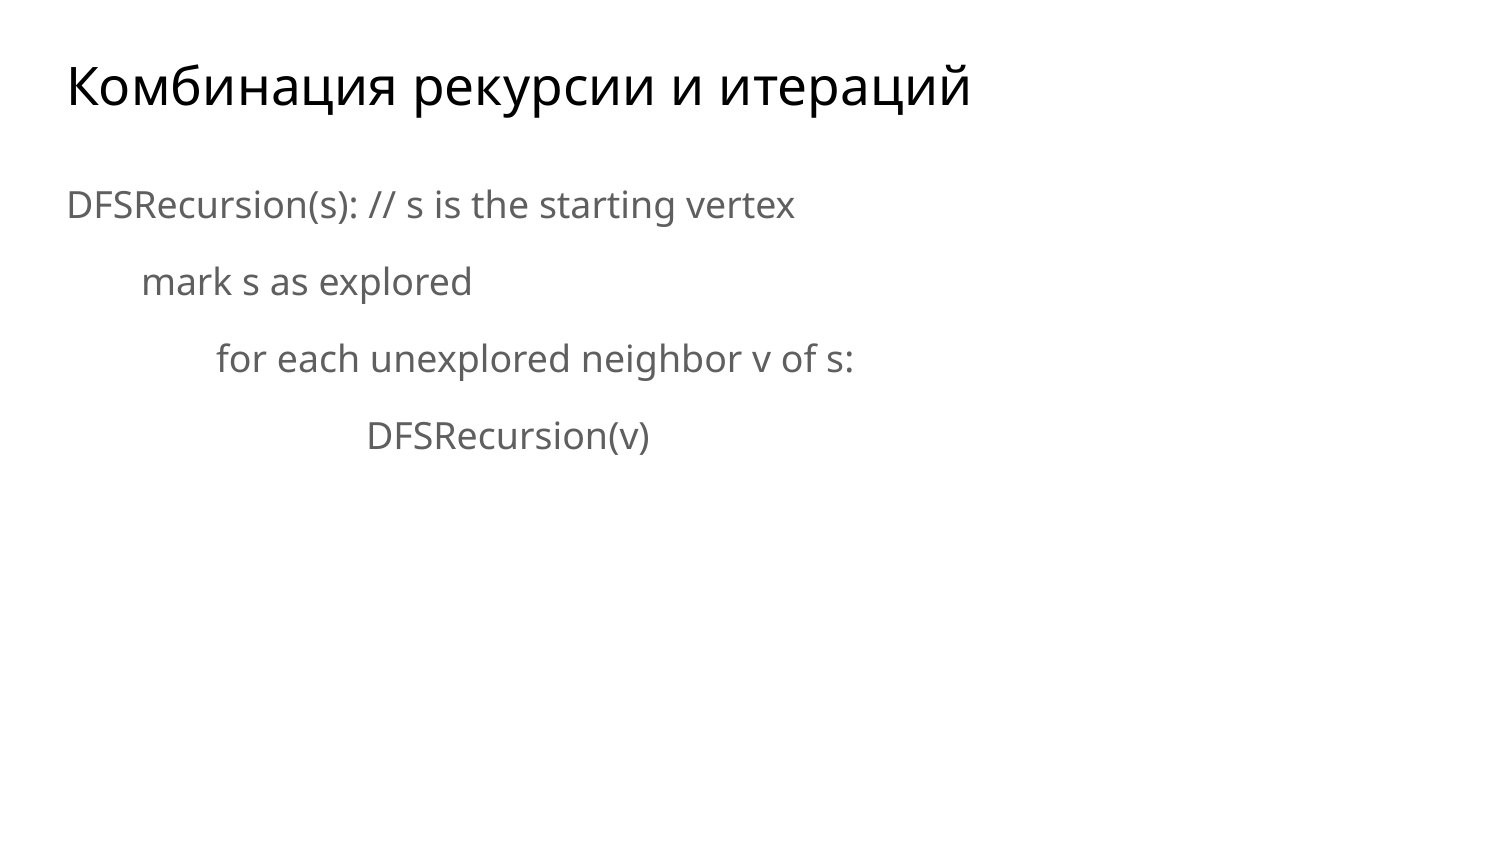

# Комбинация рекурсии и итераций
DFSRecursion(s): // s is the starting vertex
	mark s as explored
    for each unexplored neighbor v of s:
        DFSRecursion(v)